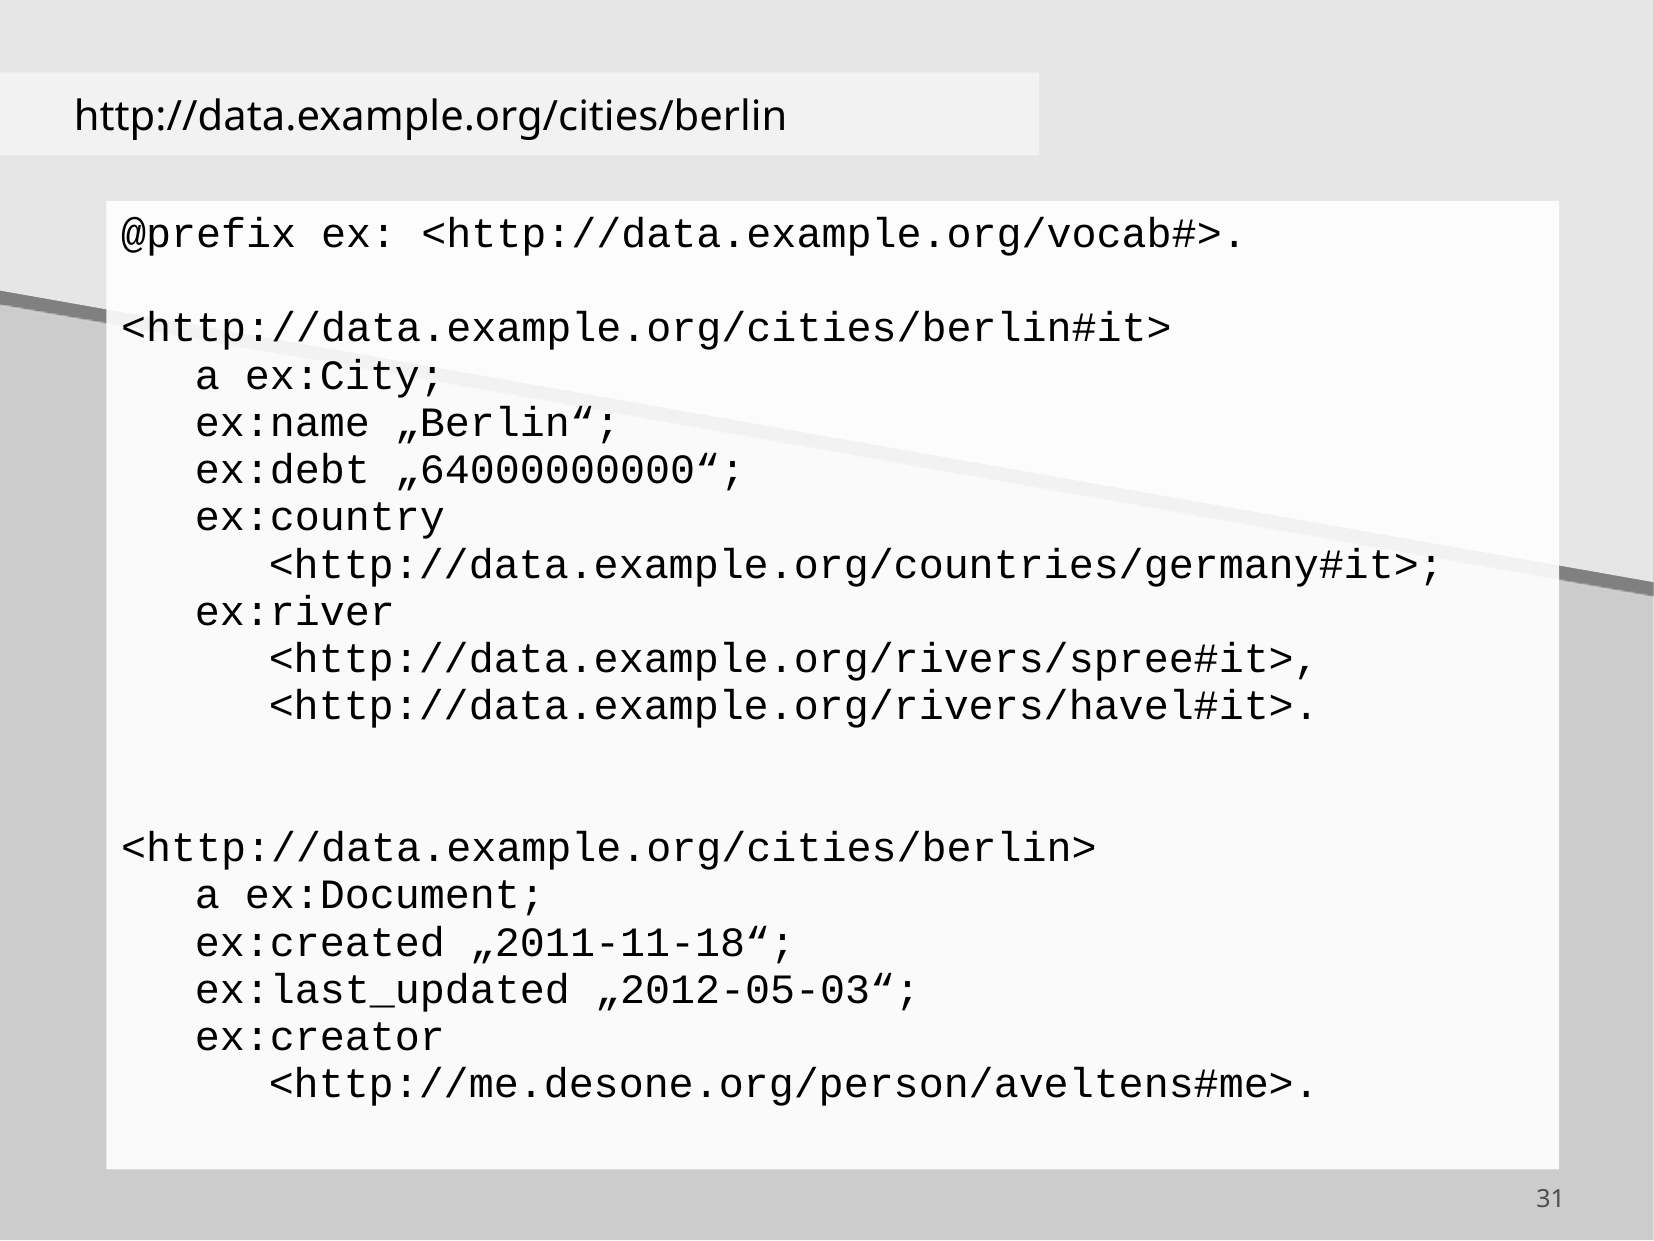

http://data.example.org/cities/berlin
@prefix ex: <http://data.example.org/vocab#>.
<http://data.example.org/cities/berlin#it>
	a ex:City;
	ex:name „Berlin“;
	ex:debt „64000000000“;
	ex:country
		<http://data.example.org/countries/germany#it>;
 	ex:river
		<http://data.example.org/rivers/spree#it>,
		<http://data.example.org/rivers/havel#it>.
<http://data.example.org/cities/berlin>
	a ex:Document;
	ex:created „2011-11-18“;
	ex:last_updated „2012-05-03“;
	ex:creator
		<http://me.desone.org/person/aveltens#me>.